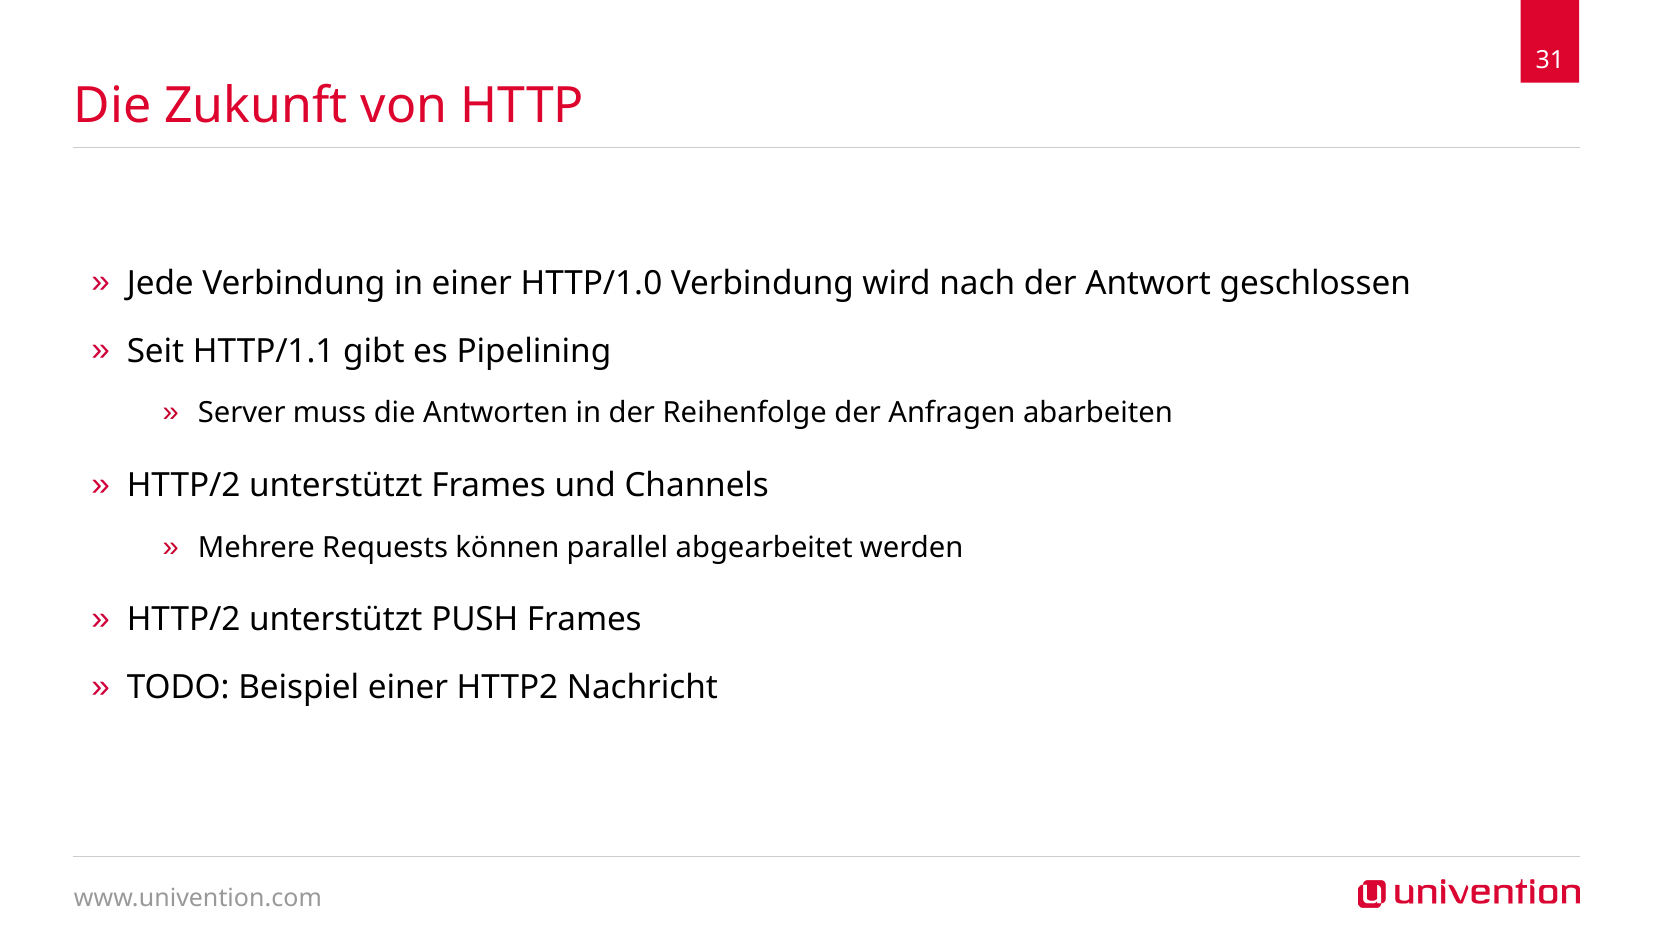

# Die Zukunft von HTTP
Jede Verbindung in einer HTTP/1.0 Verbindung wird nach der Antwort geschlossen
Seit HTTP/1.1 gibt es Pipelining
Server muss die Antworten in der Reihenfolge der Anfragen abarbeiten
HTTP/2 unterstützt Frames und Channels
Mehrere Requests können parallel abgearbeitet werden
HTTP/2 unterstützt PUSH Frames
TODO: Beispiel einer HTTP2 Nachricht